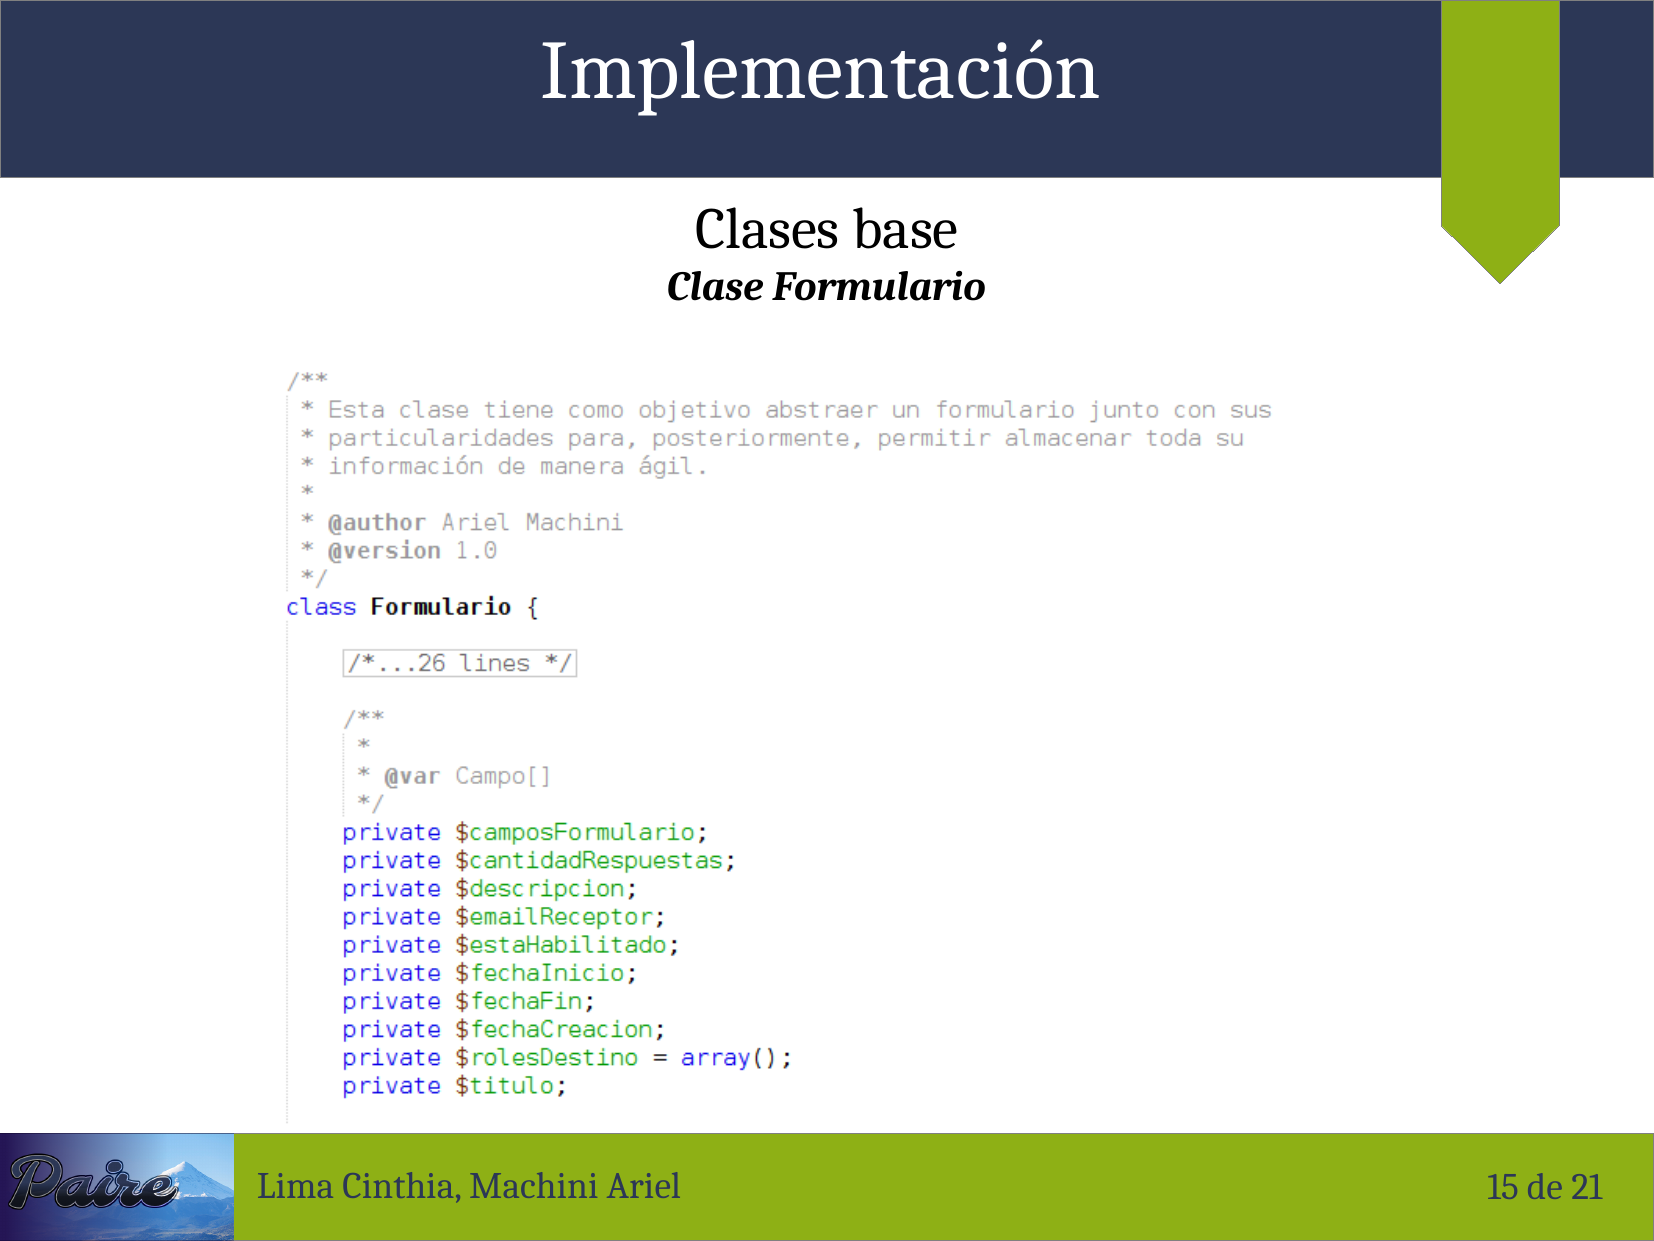

Implementación
Clases base
Clase Formulario
Lima Cinthia, Machini Ariel
 de 21